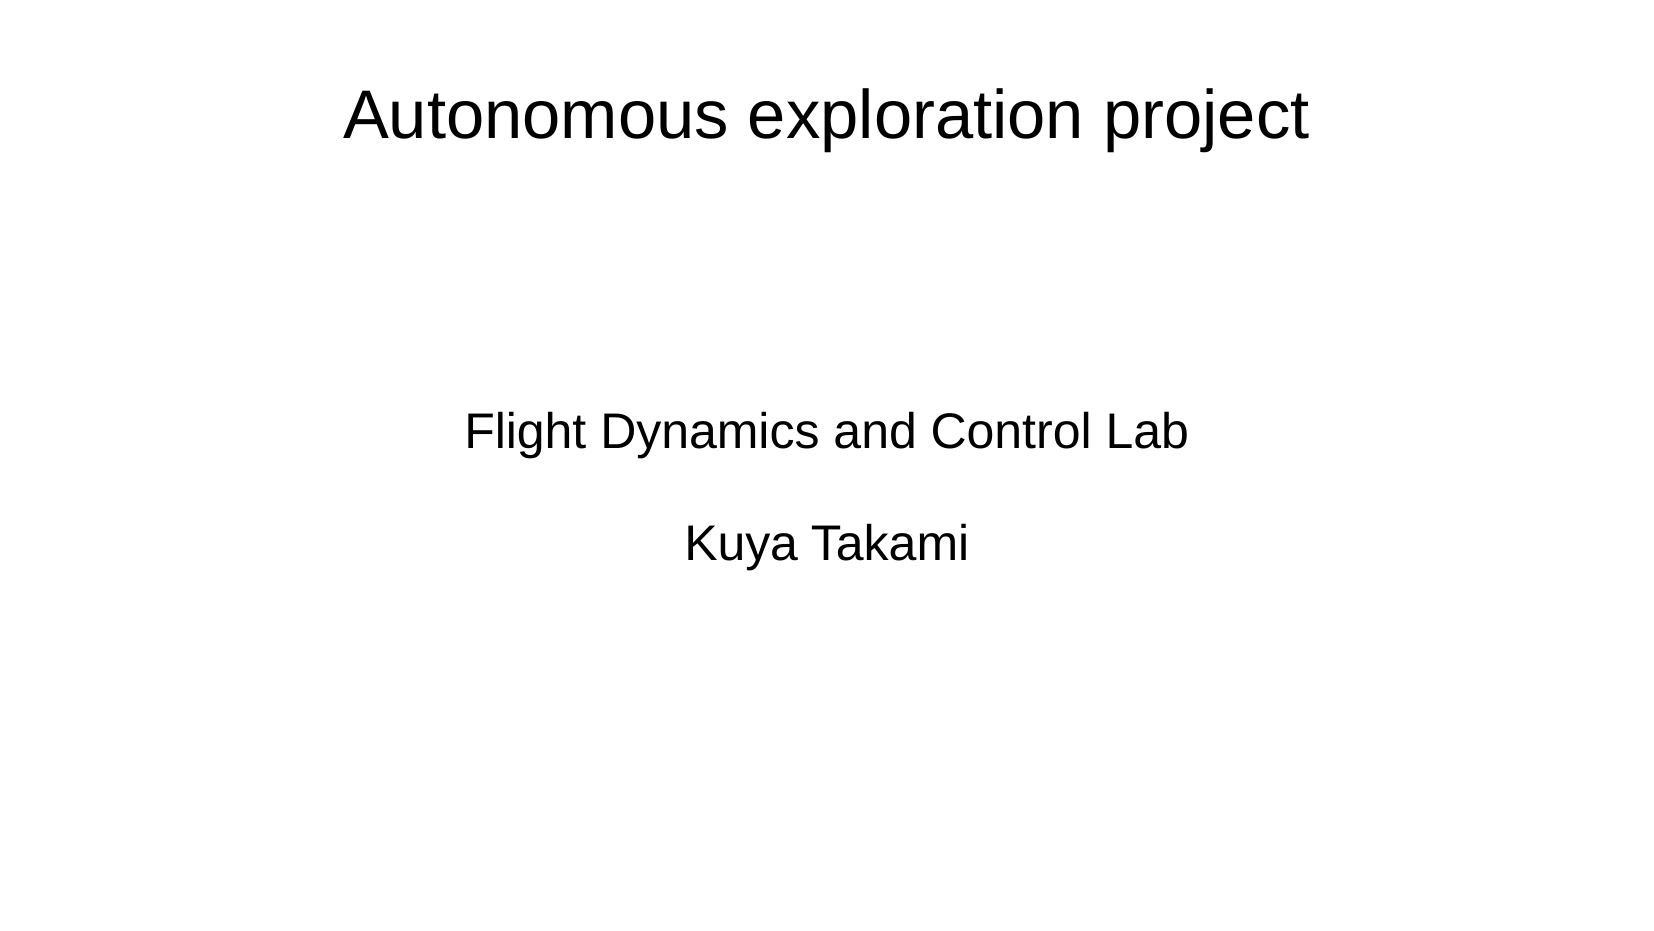

# Autonomous exploration project
Flight Dynamics and Control Lab
Kuya Takami